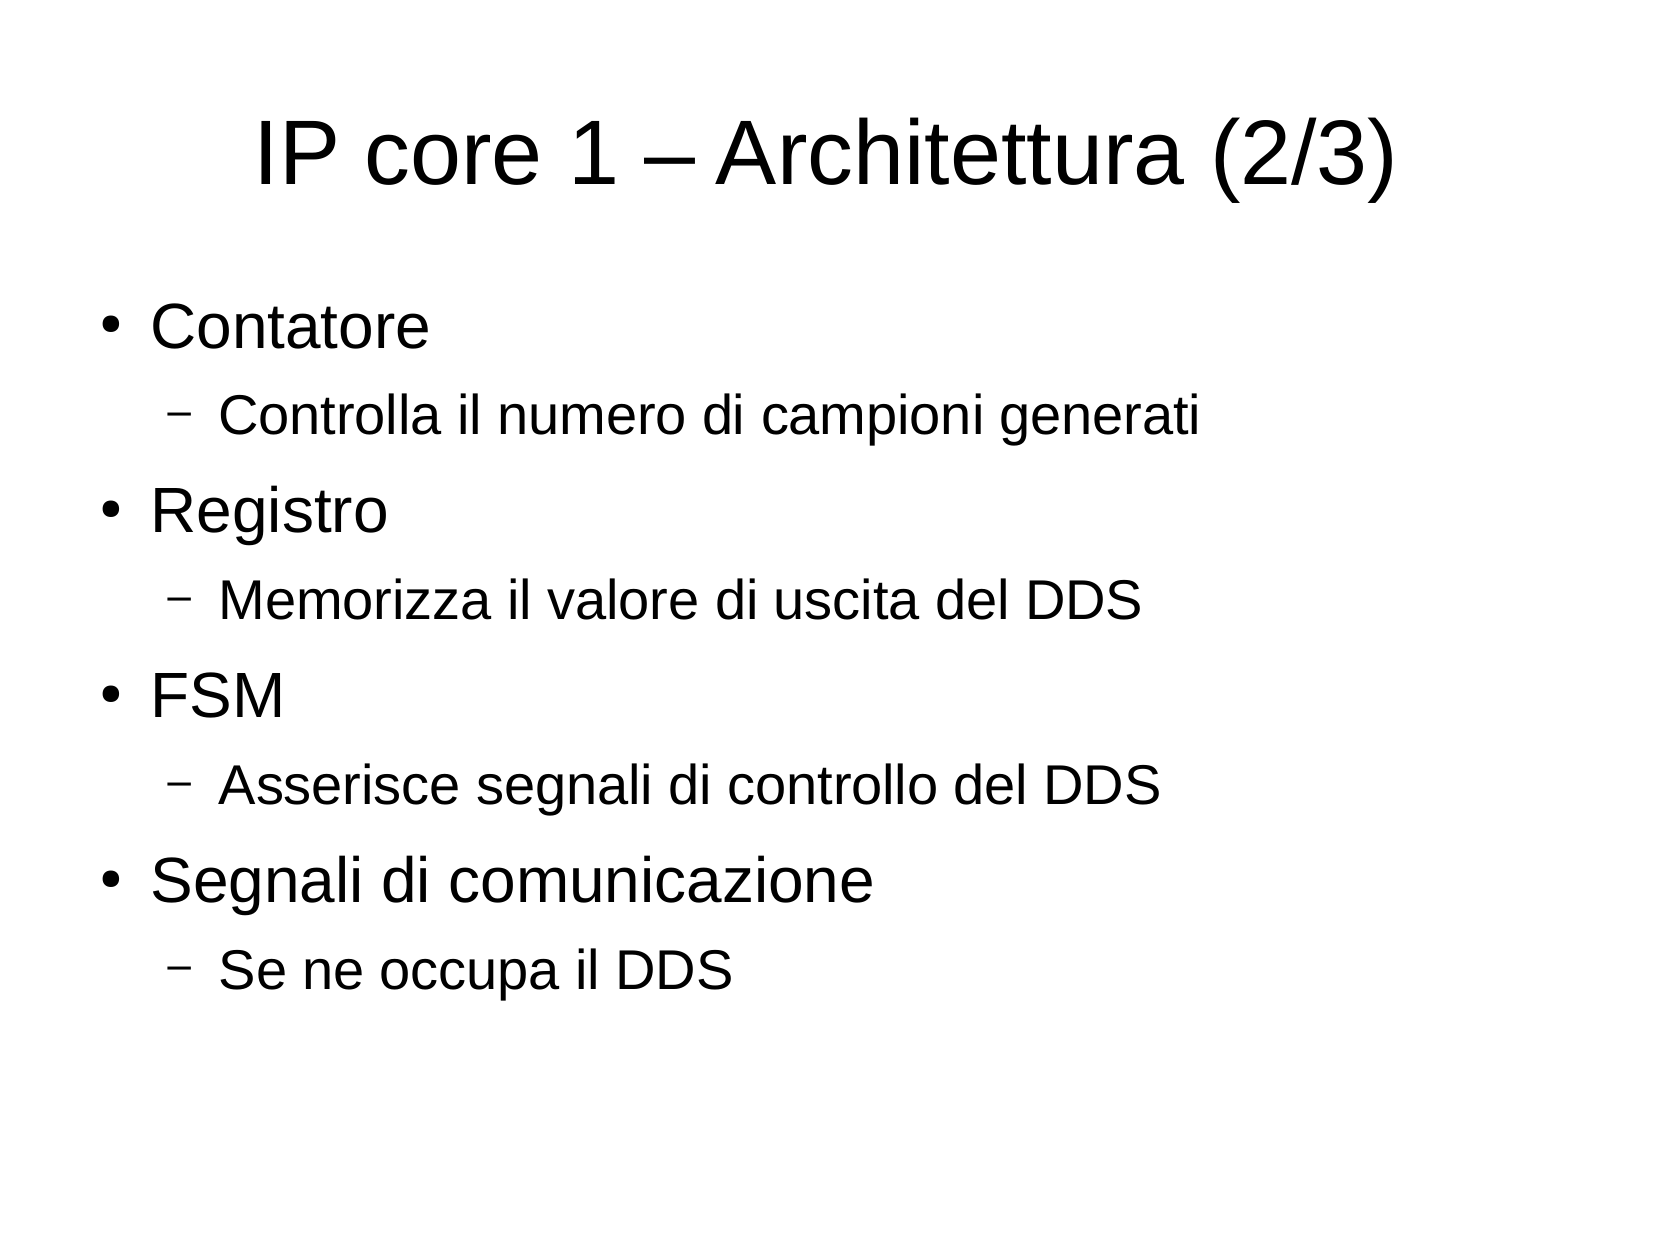

# IP core 1 – Architettura (2/3)
Contatore
Controlla il numero di campioni generati
Registro
Memorizza il valore di uscita del DDS
FSM
Asserisce segnali di controllo del DDS
Segnali di comunicazione
Se ne occupa il DDS